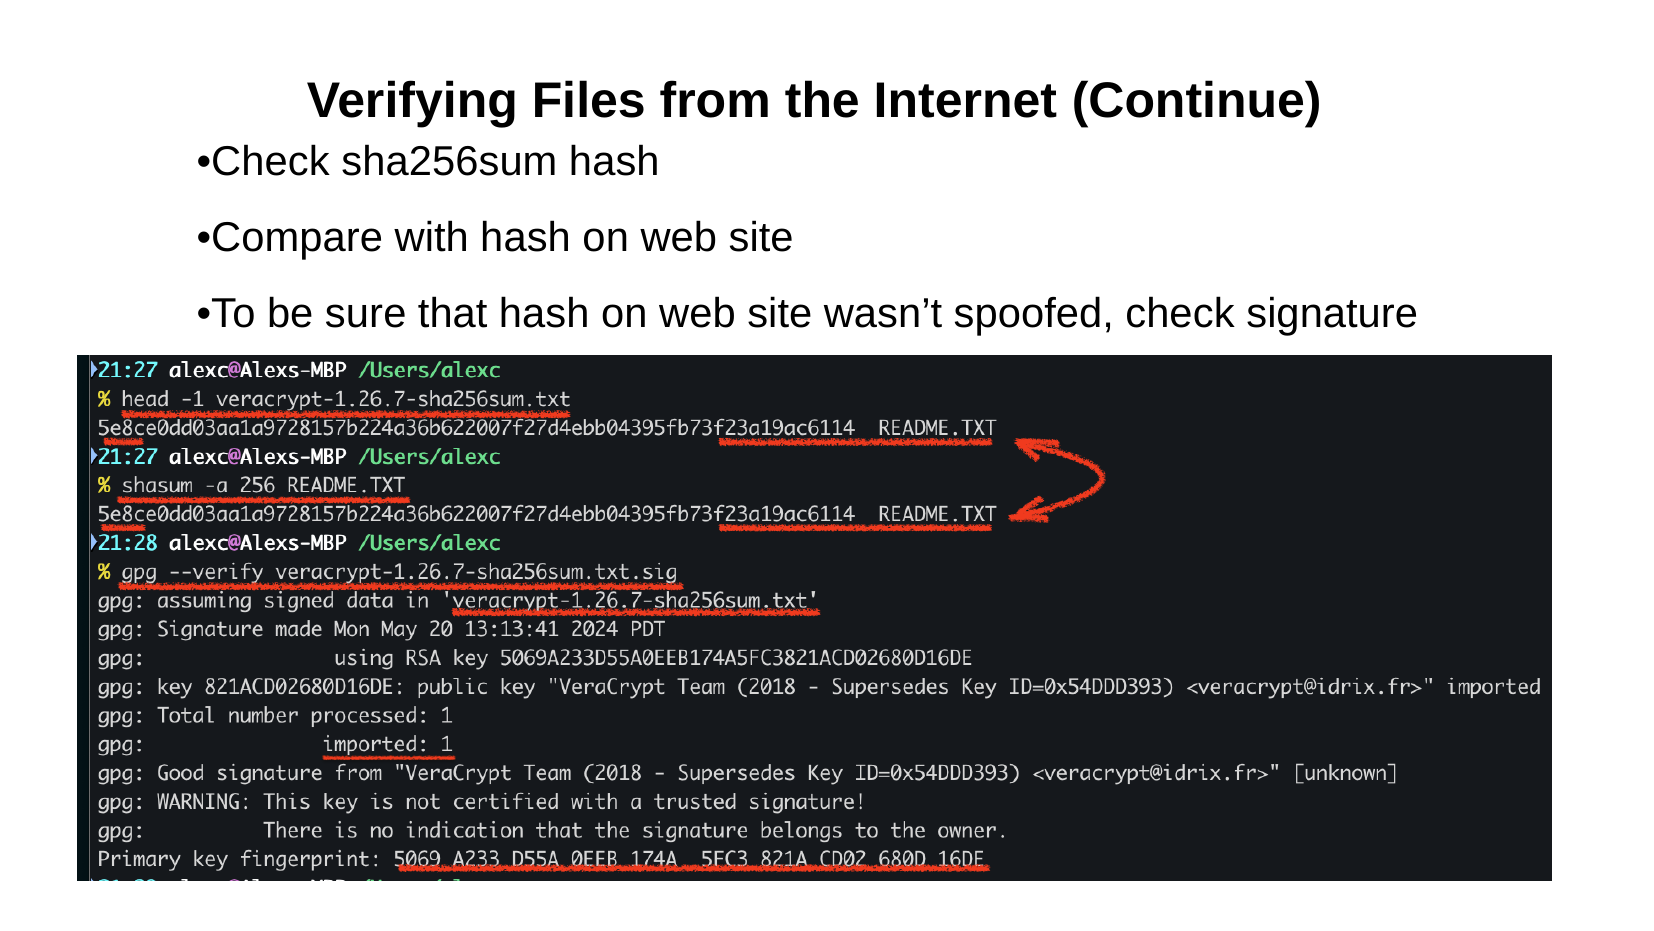

# Verifying Files from the Internet (Continue)
Check sha256sum hash
Compare with hash on web site
To be sure that hash on web site wasn’t spoofed, check signature
You can --import Key and trust this Key to avoid WARNING